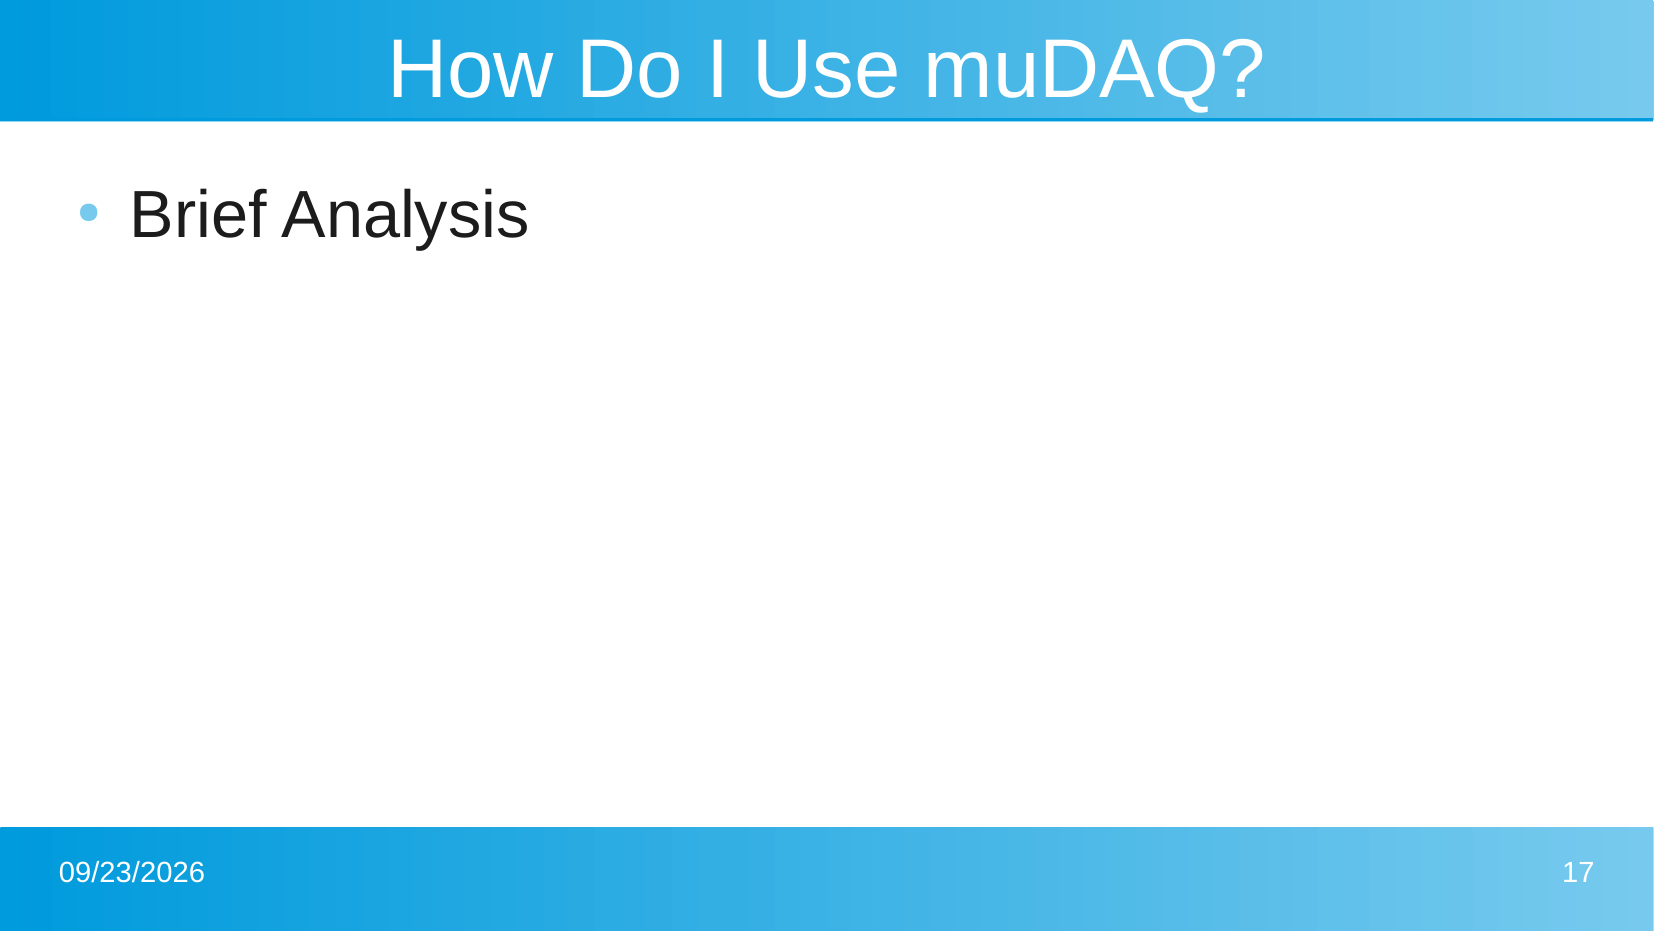

# How Do I Use muDAQ?
Brief Analysis
17